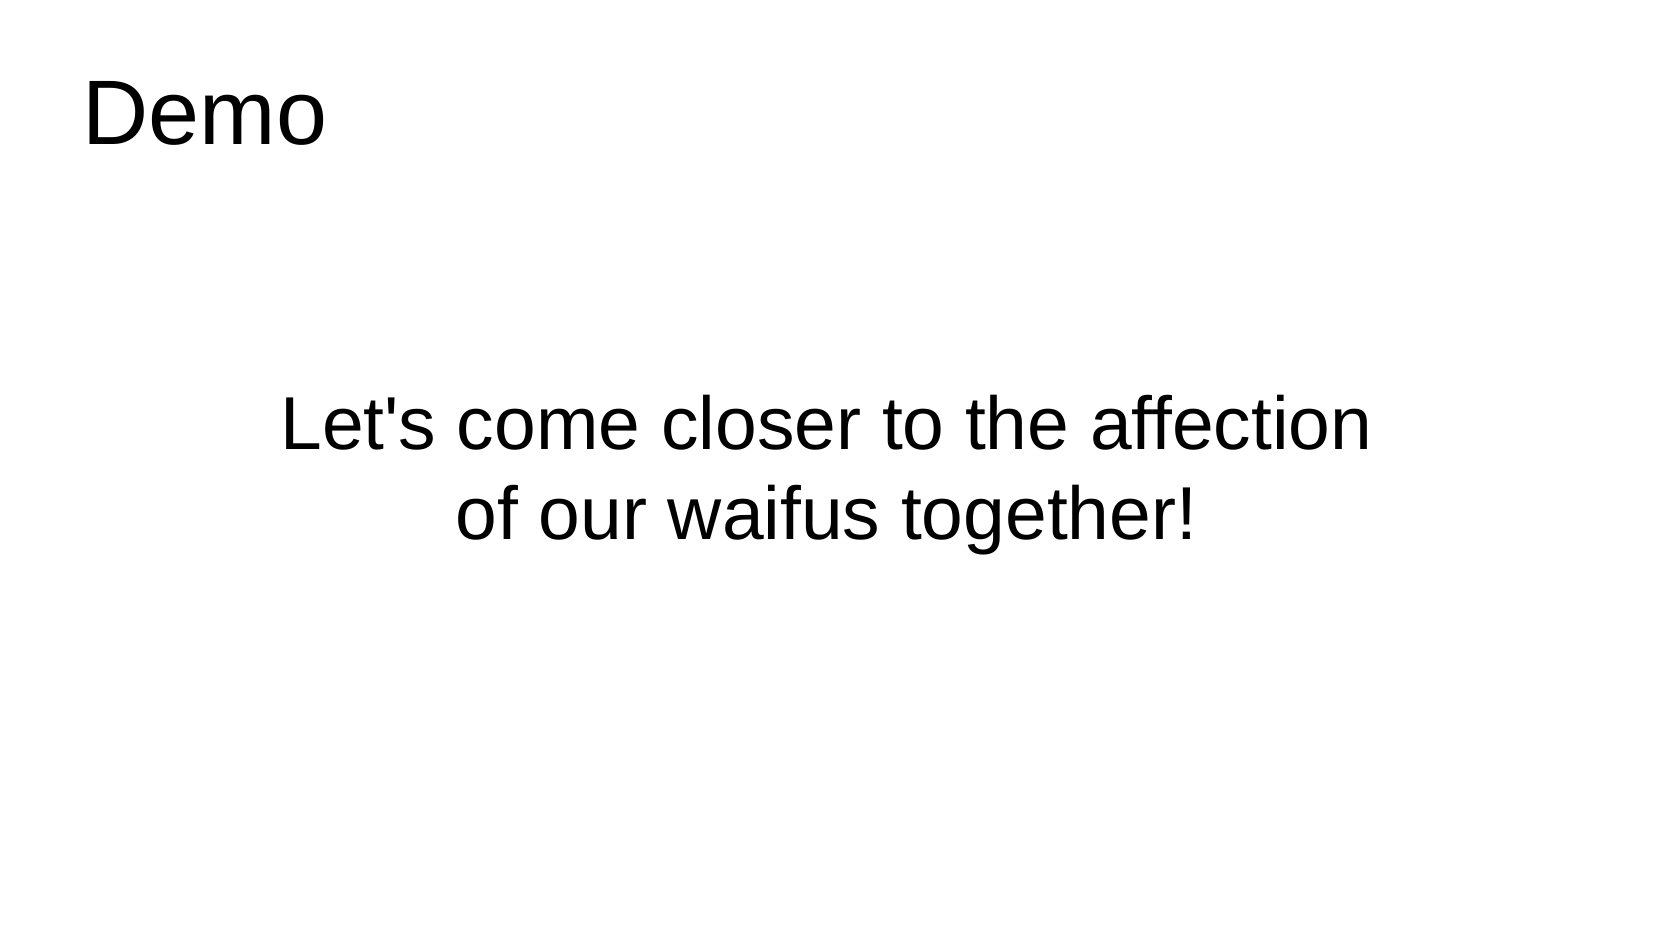

# Demo
Let's come closer to the affection of our waifus together!